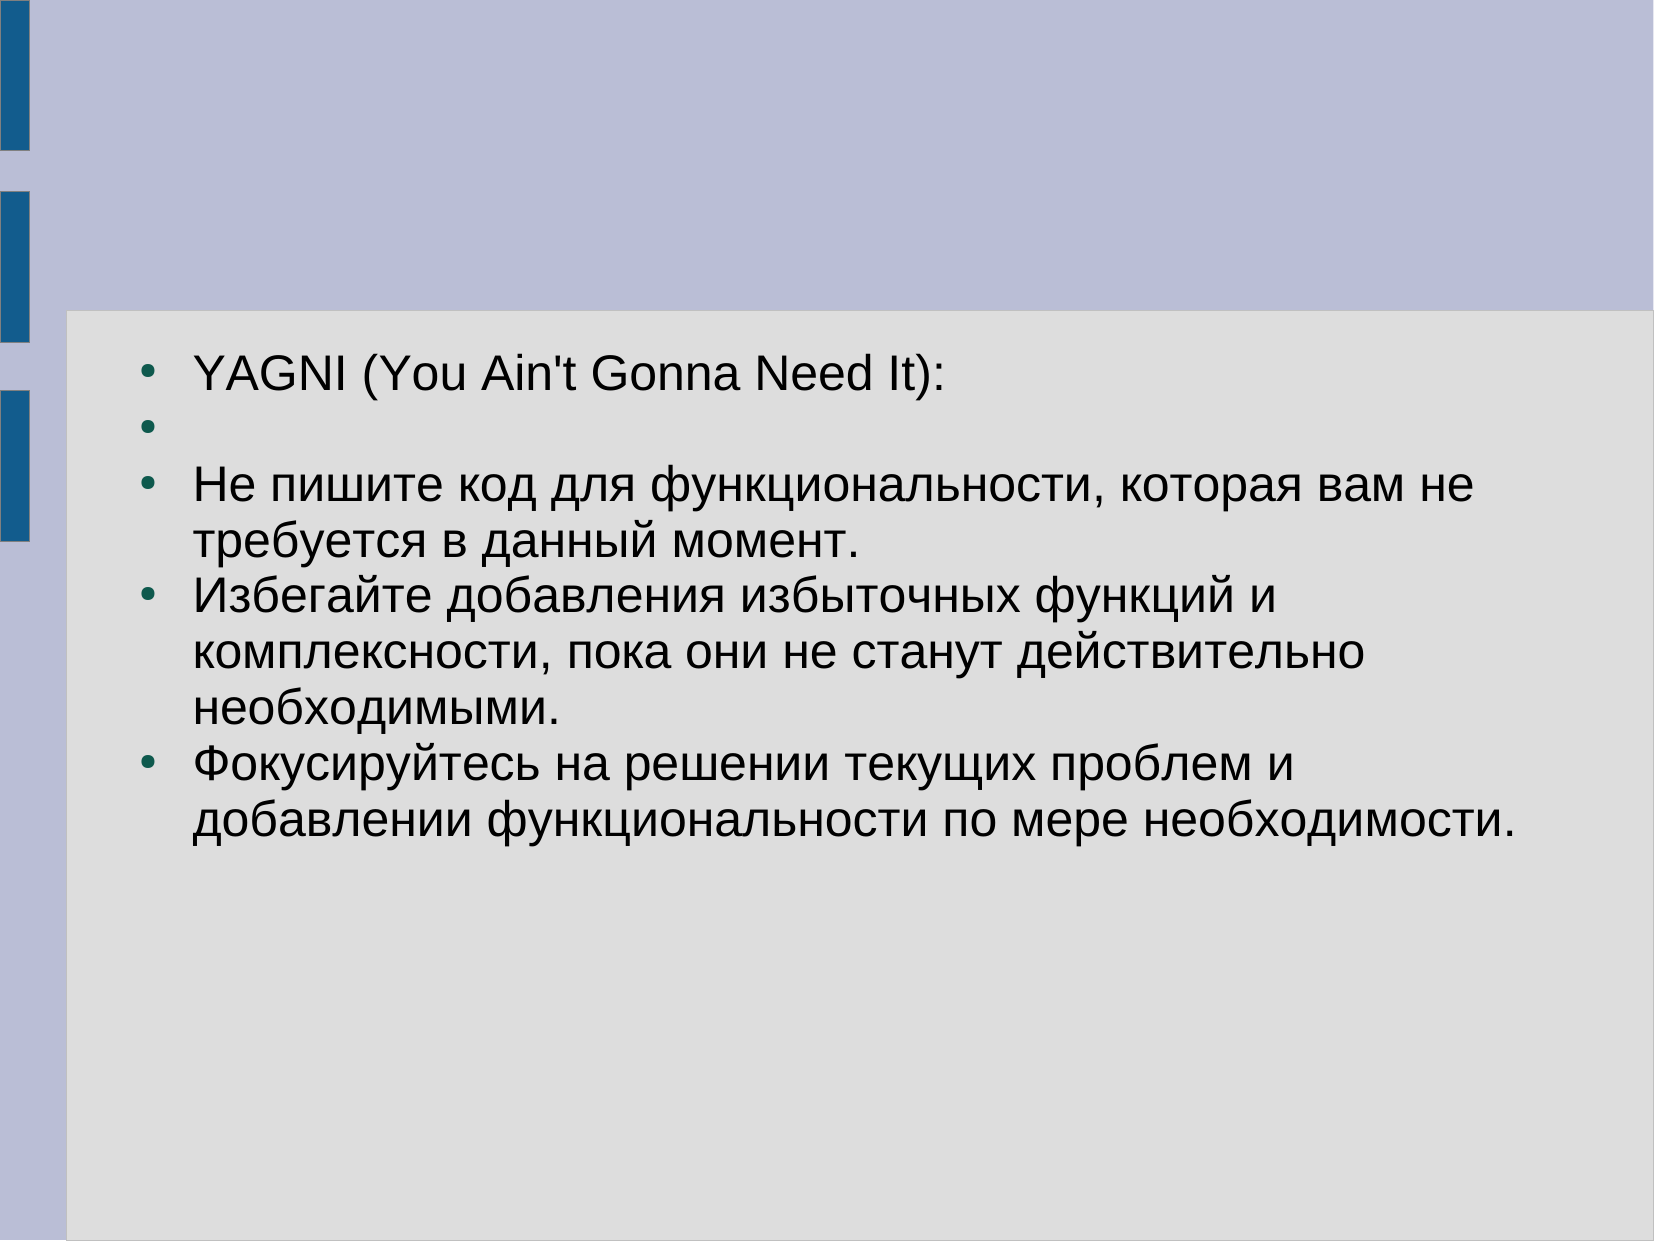

#
YAGNI (You Ain't Gonna Need It):
Не пишите код для функциональности, которая вам не требуется в данный момент.
Избегайте добавления избыточных функций и комплексности, пока они не станут действительно необходимыми.
Фокусируйтесь на решении текущих проблем и добавлении функциональности по мере необходимости.